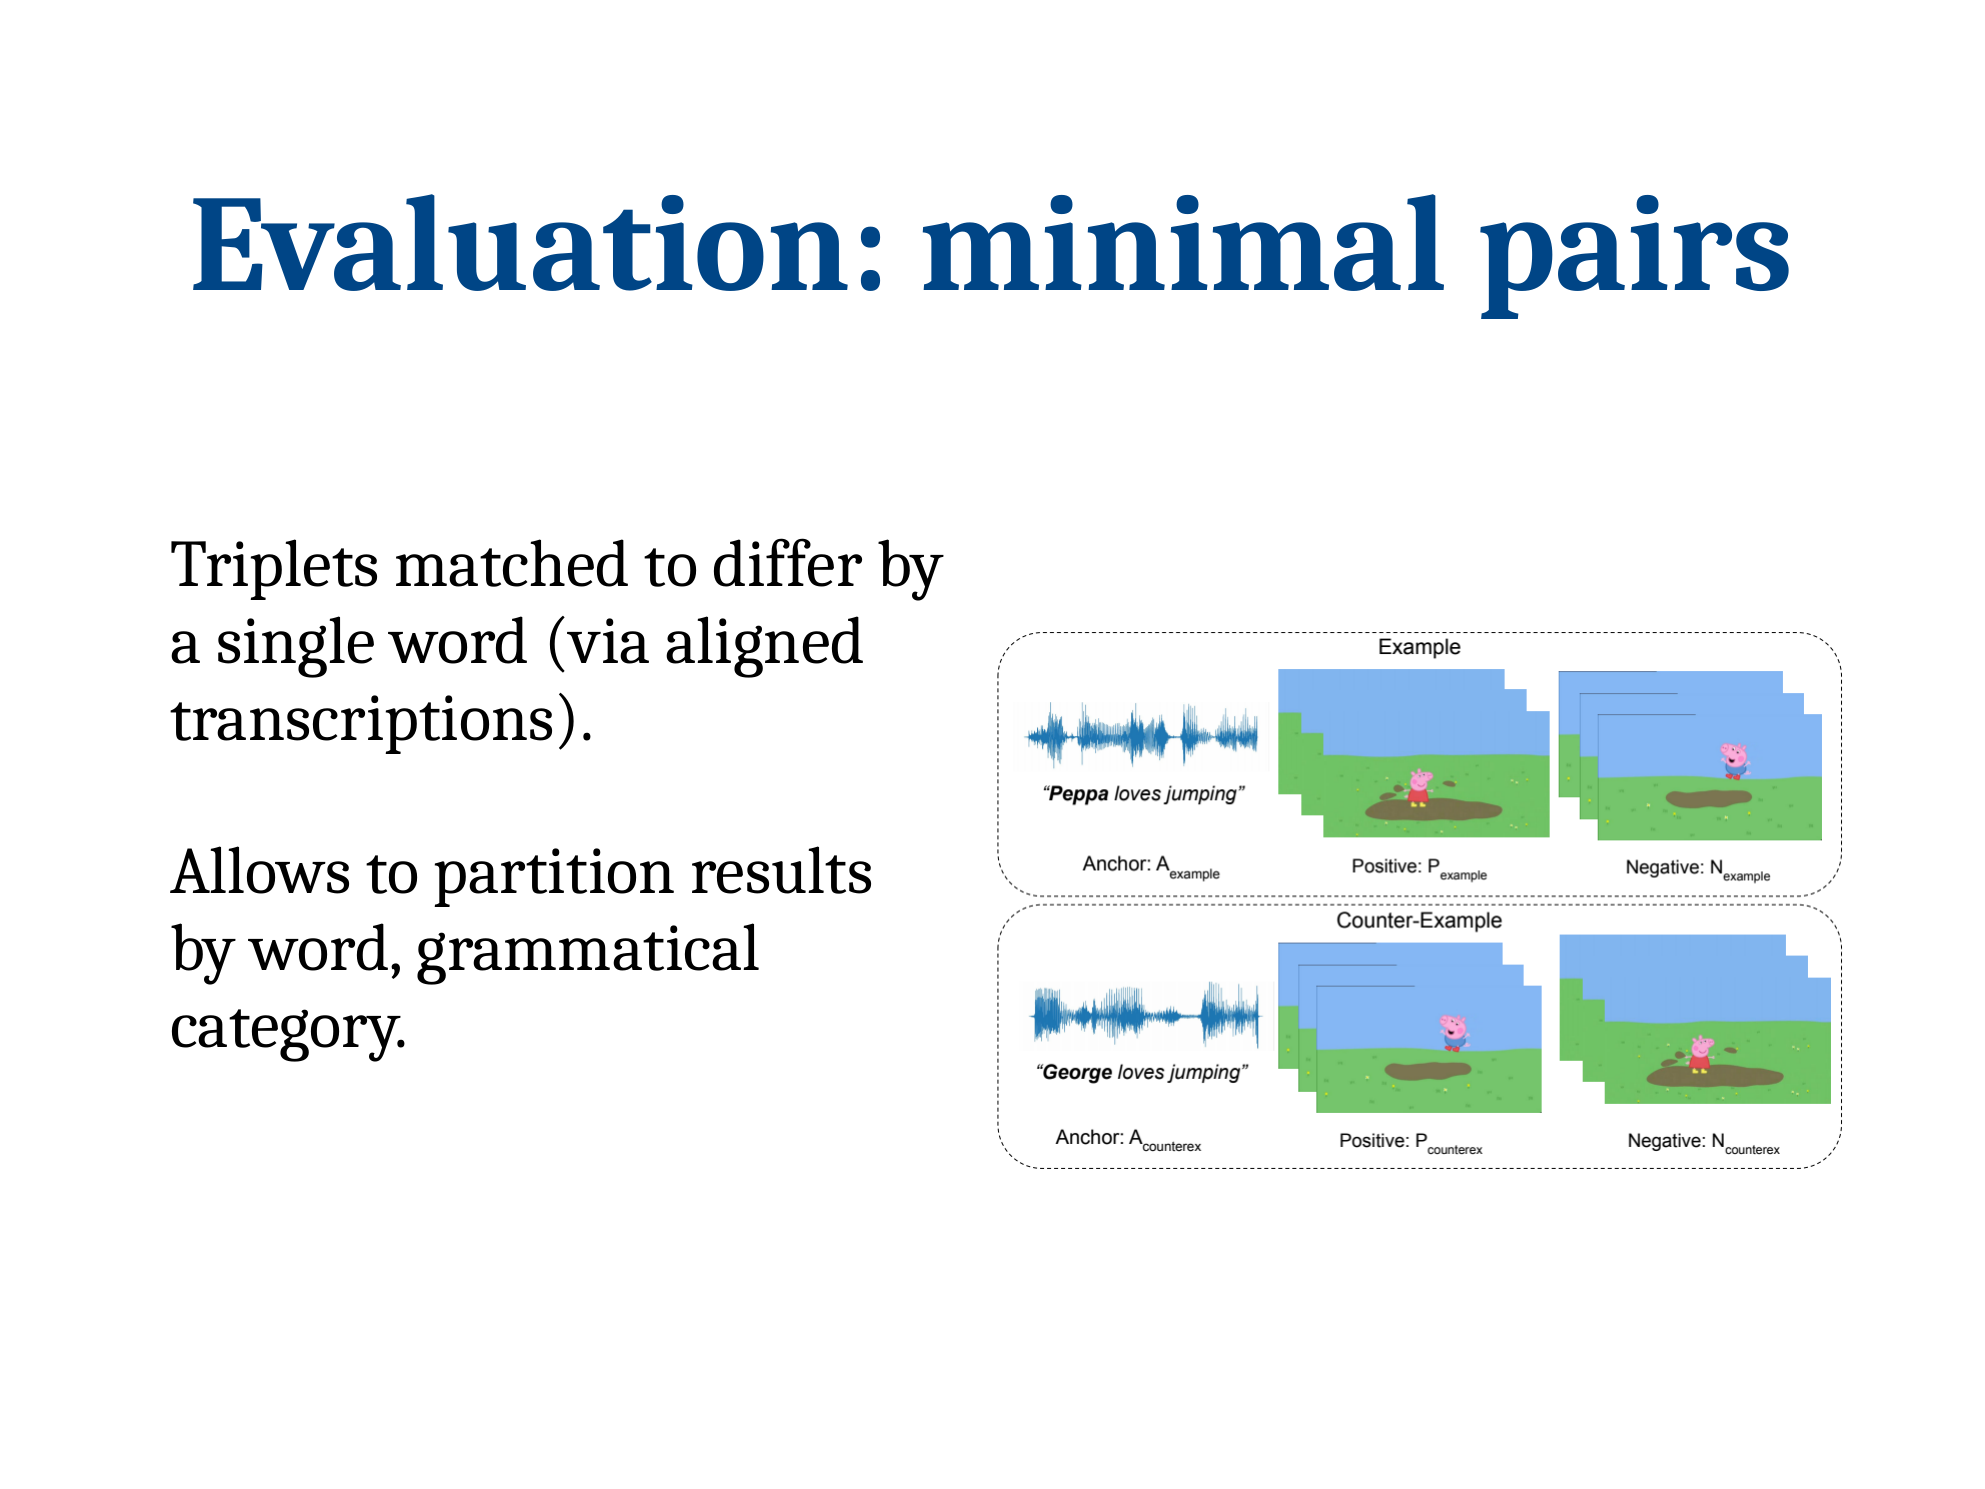

# Evaluation: minimal pairs
Triplets matched to differ by a single word (via aligned transcriptions).
Allows to partition results by word, grammatical category.